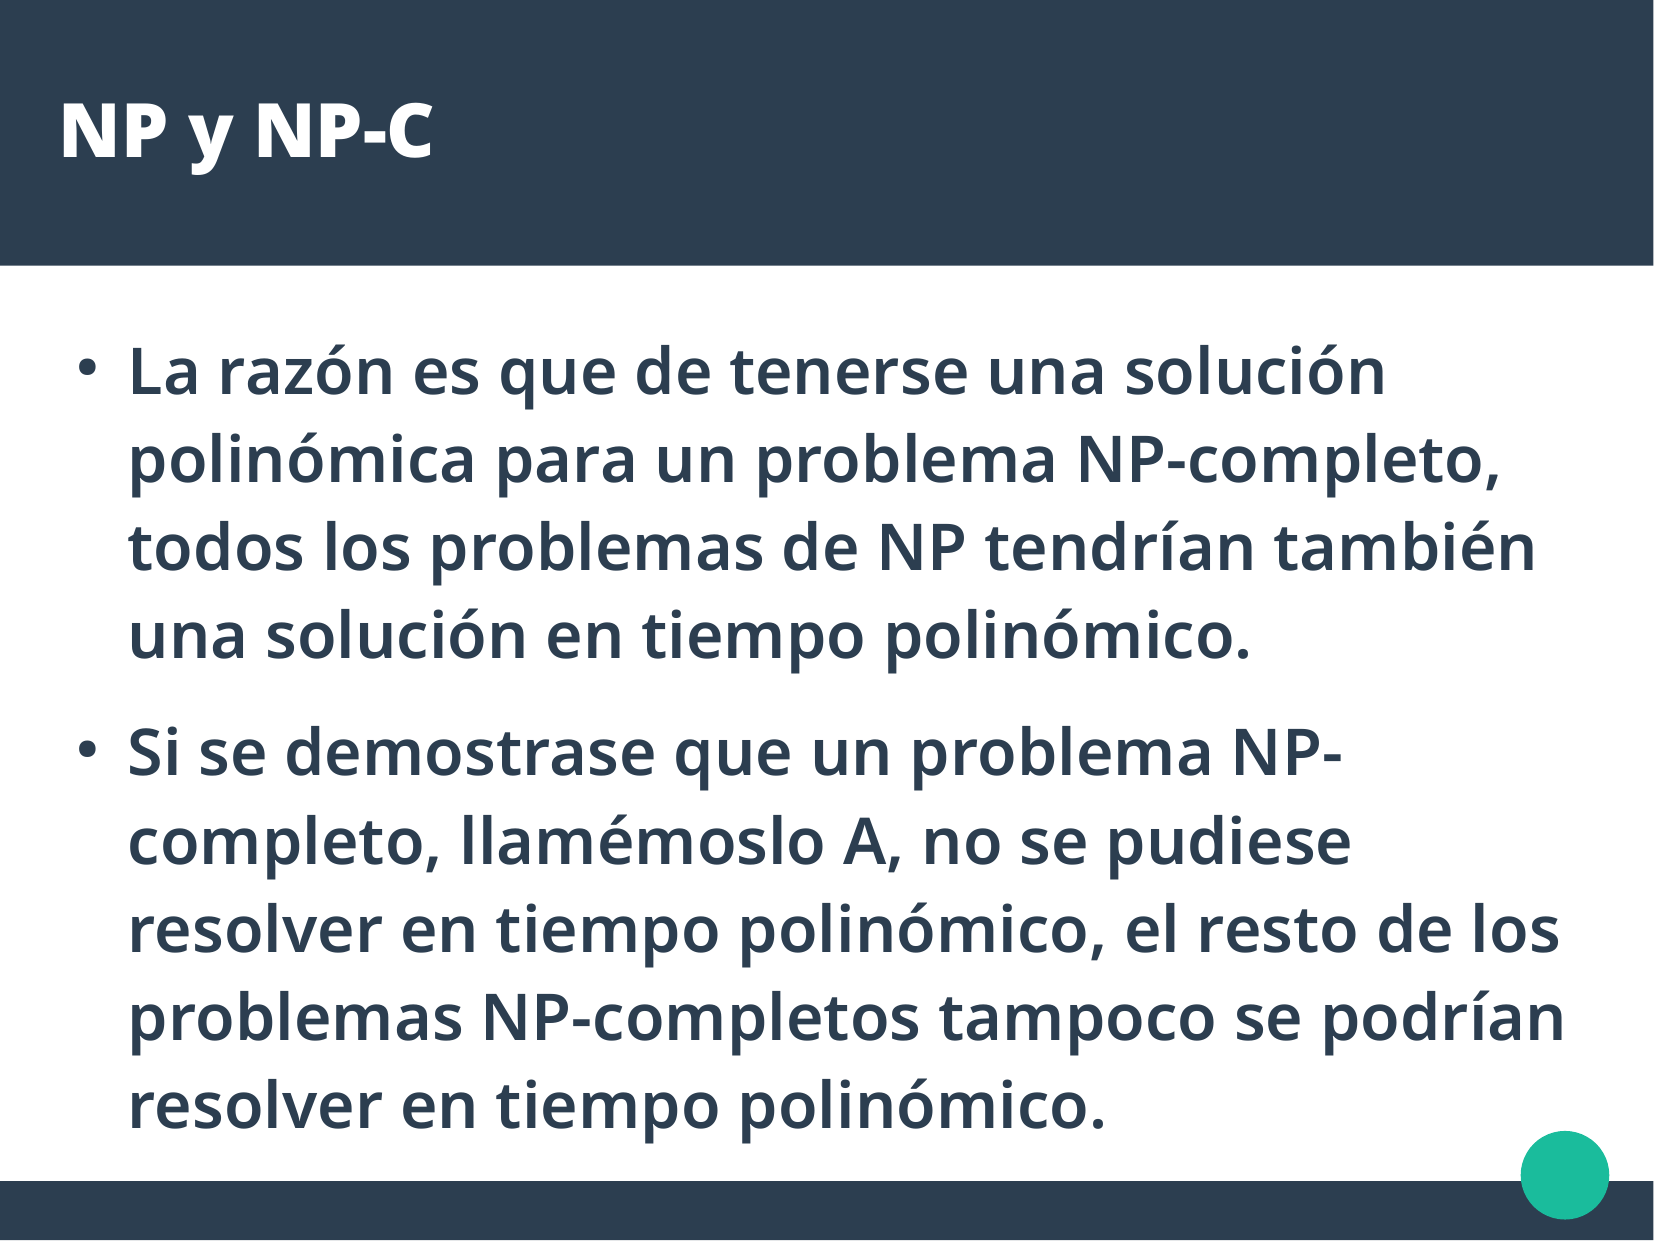

# NP y NP-C
La razón es que de tenerse una solución polinómica para un problema NP-completo, todos los problemas de NP tendrían también una solución en tiempo polinómico.
Si se demostrase que un problema NP-completo, llamémoslo A, no se pudiese resolver en tiempo polinómico, el resto de los problemas NP-completos tampoco se podrían resolver en tiempo polinómico.